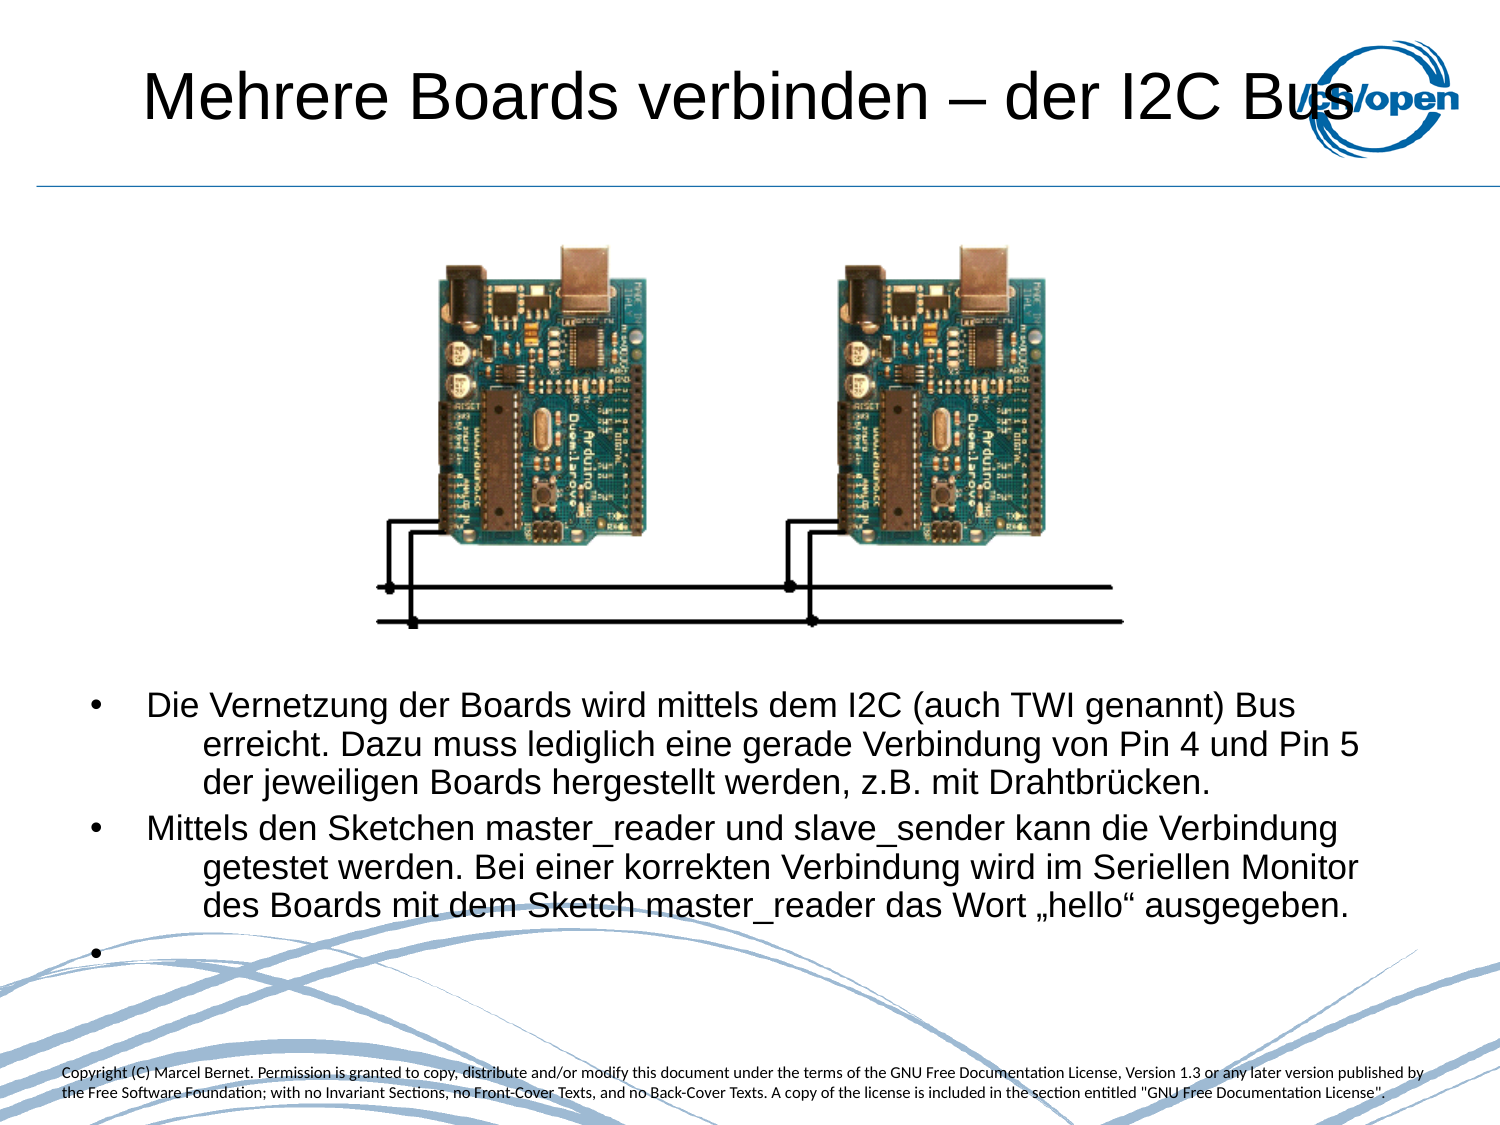

# Mehrere Boards verbinden – der I2C Bus
Die Vernetzung der Boards wird mittels dem I2C (auch TWI genannt) Bus erreicht. Dazu muss lediglich eine gerade Verbindung von Pin 4 und Pin 5 der jeweiligen Boards hergestellt werden, z.B. mit Drahtbrücken.
Mittels den Sketchen master_reader und slave_sender kann die Verbindung getestet werden. Bei einer korrekten Verbindung wird im Seriellen Monitor des Boards mit dem Sketch master_reader das Wort „hello“ ausgegeben.